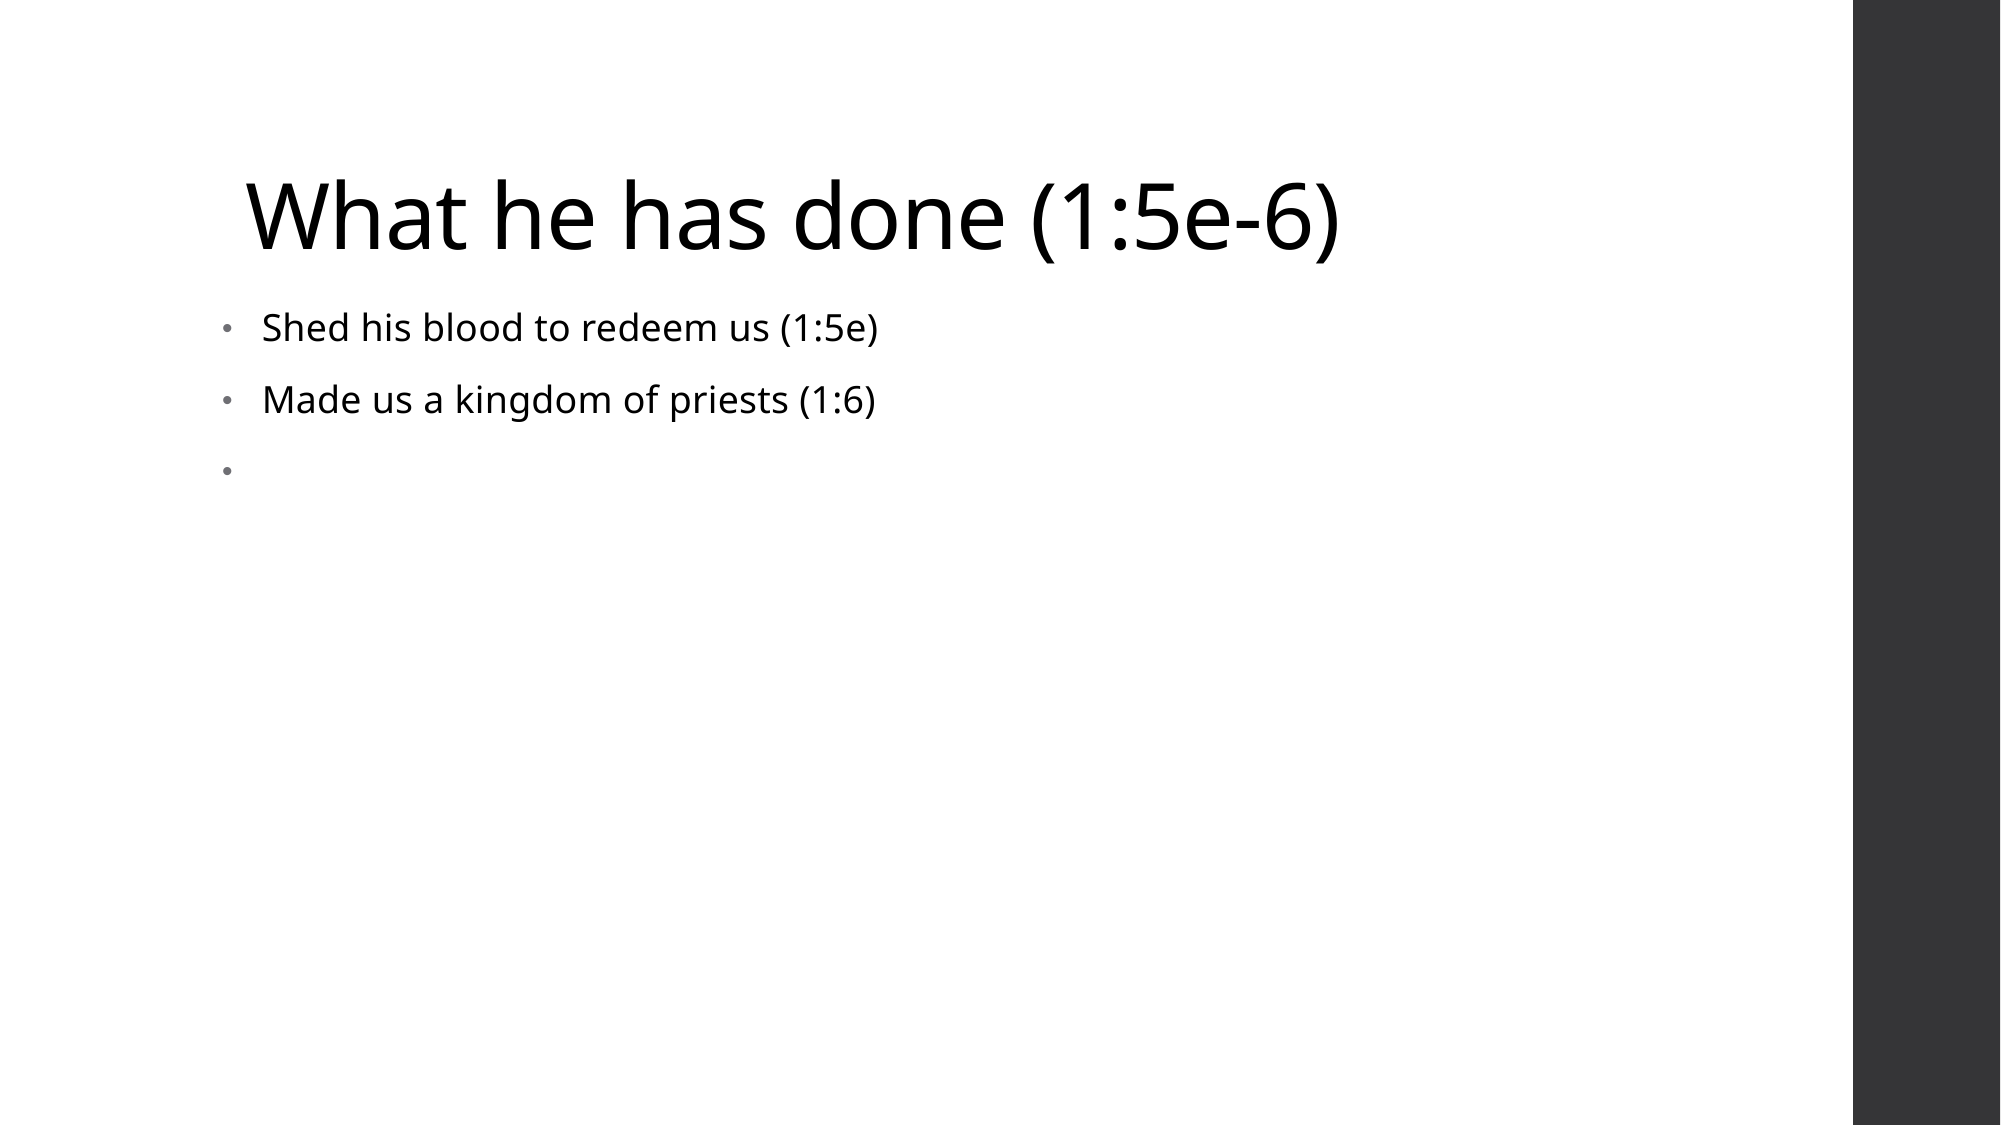

# What he has done (1:5e-6)
 Shed his blood to redeem us (1:5e)
 Made us a kingdom of priests (1:6)